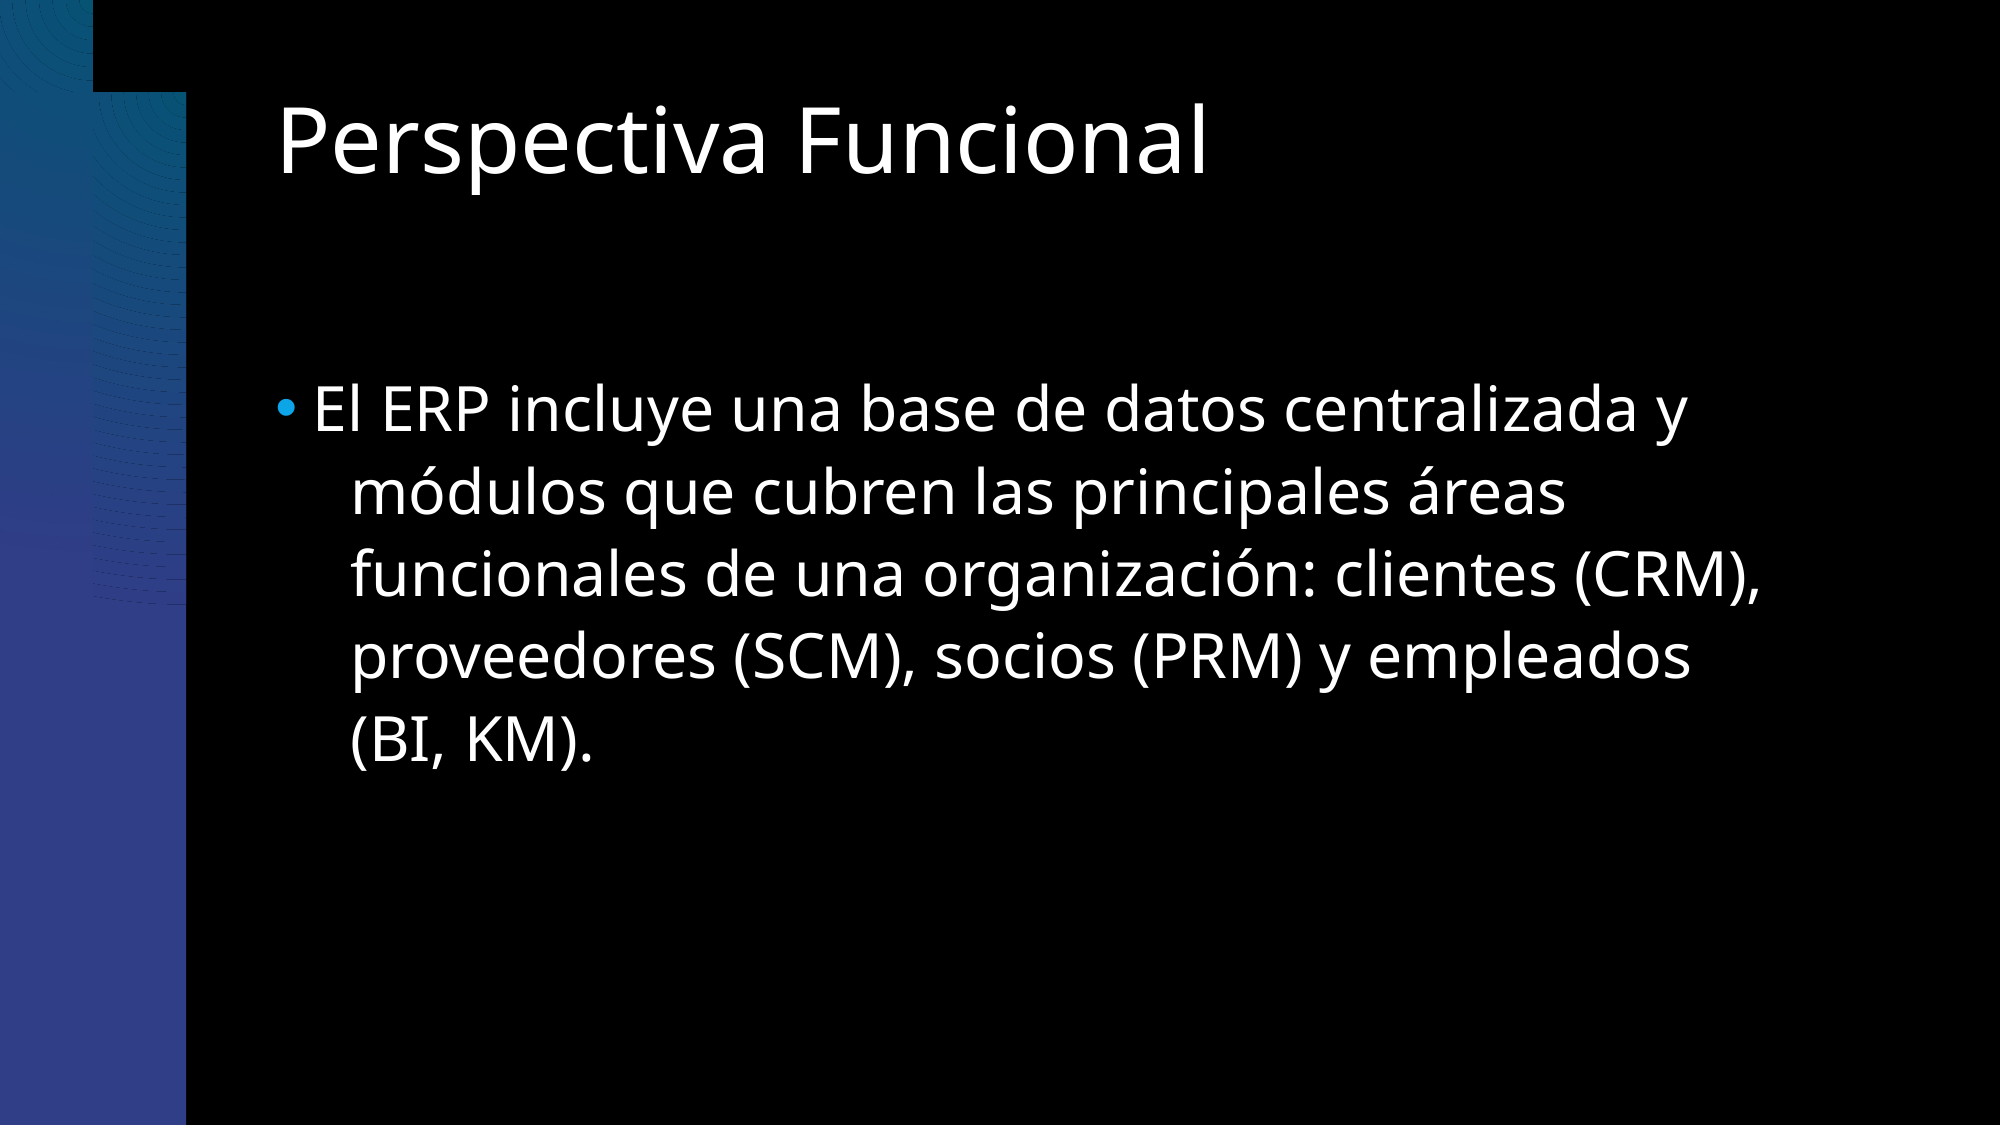

# Perspectiva Funcional
El ERP incluye una base de datos centralizada y módulos que cubren las principales áreas funcionales de una organización: clientes (CRM), proveedores (SCM), socios (PRM) y empleados (BI, KM).